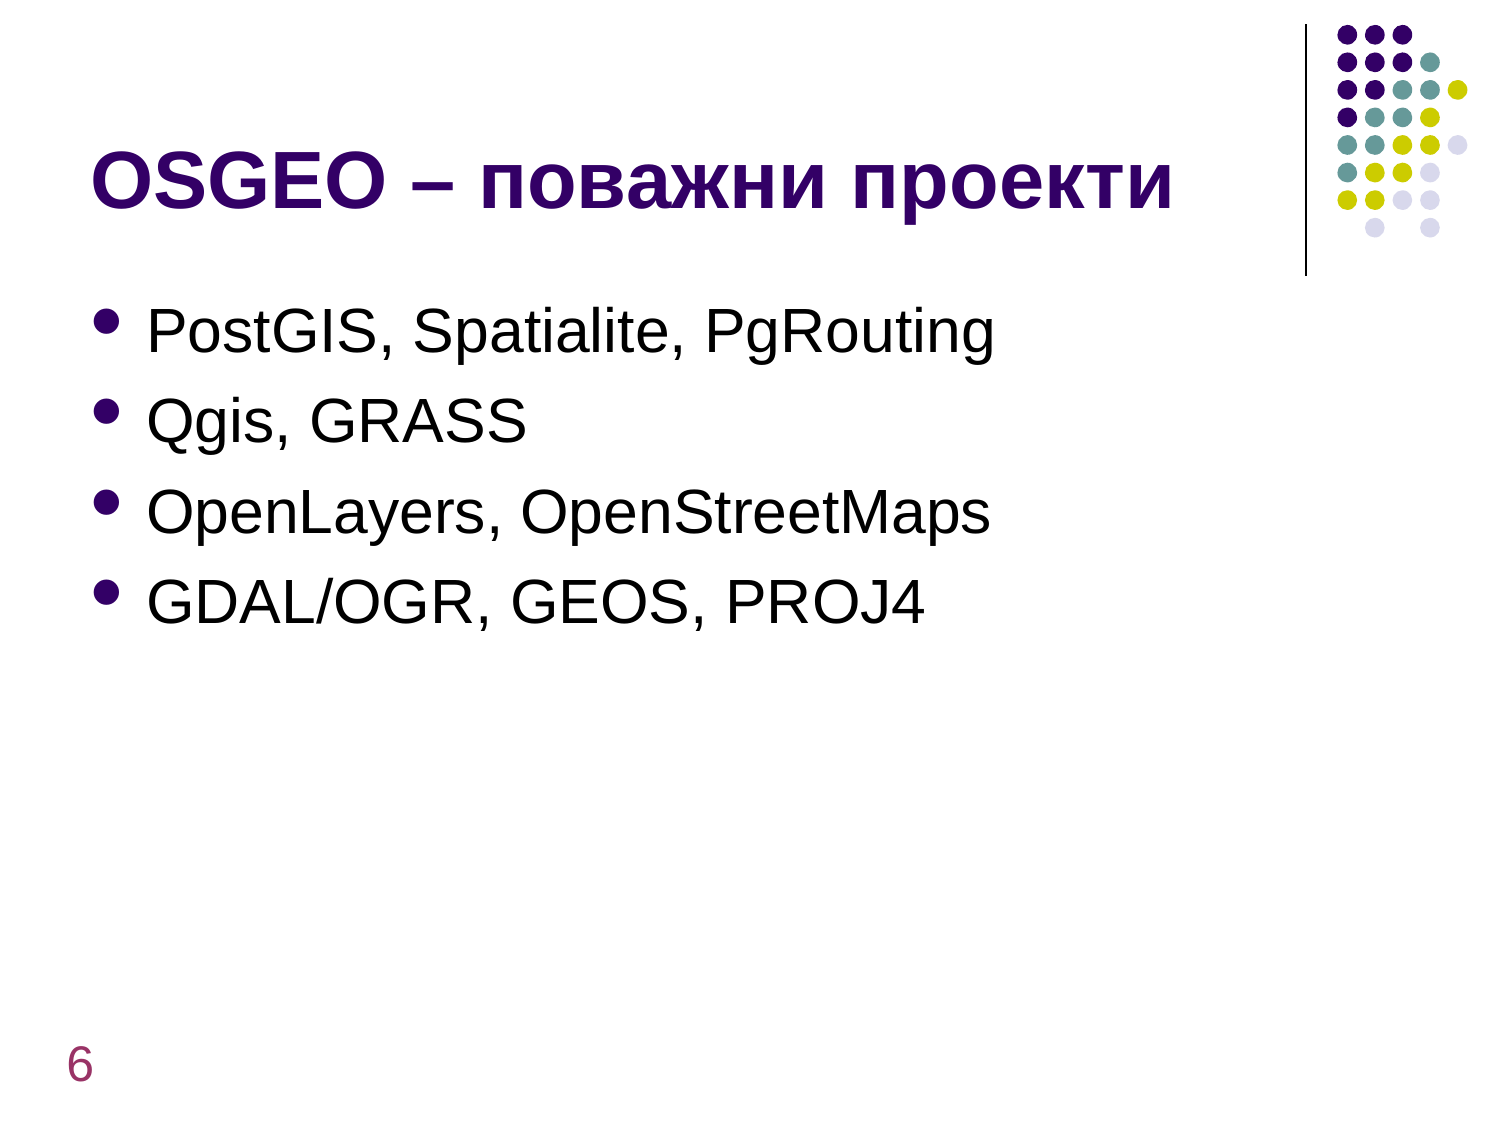

# OSGEO – поважни проекти
PostGIS, Spatialite, PgRouting
Qgis, GRASS
OpenLayers, OpenStreetMaps
GDAL/OGR, GEOS, PROJ4